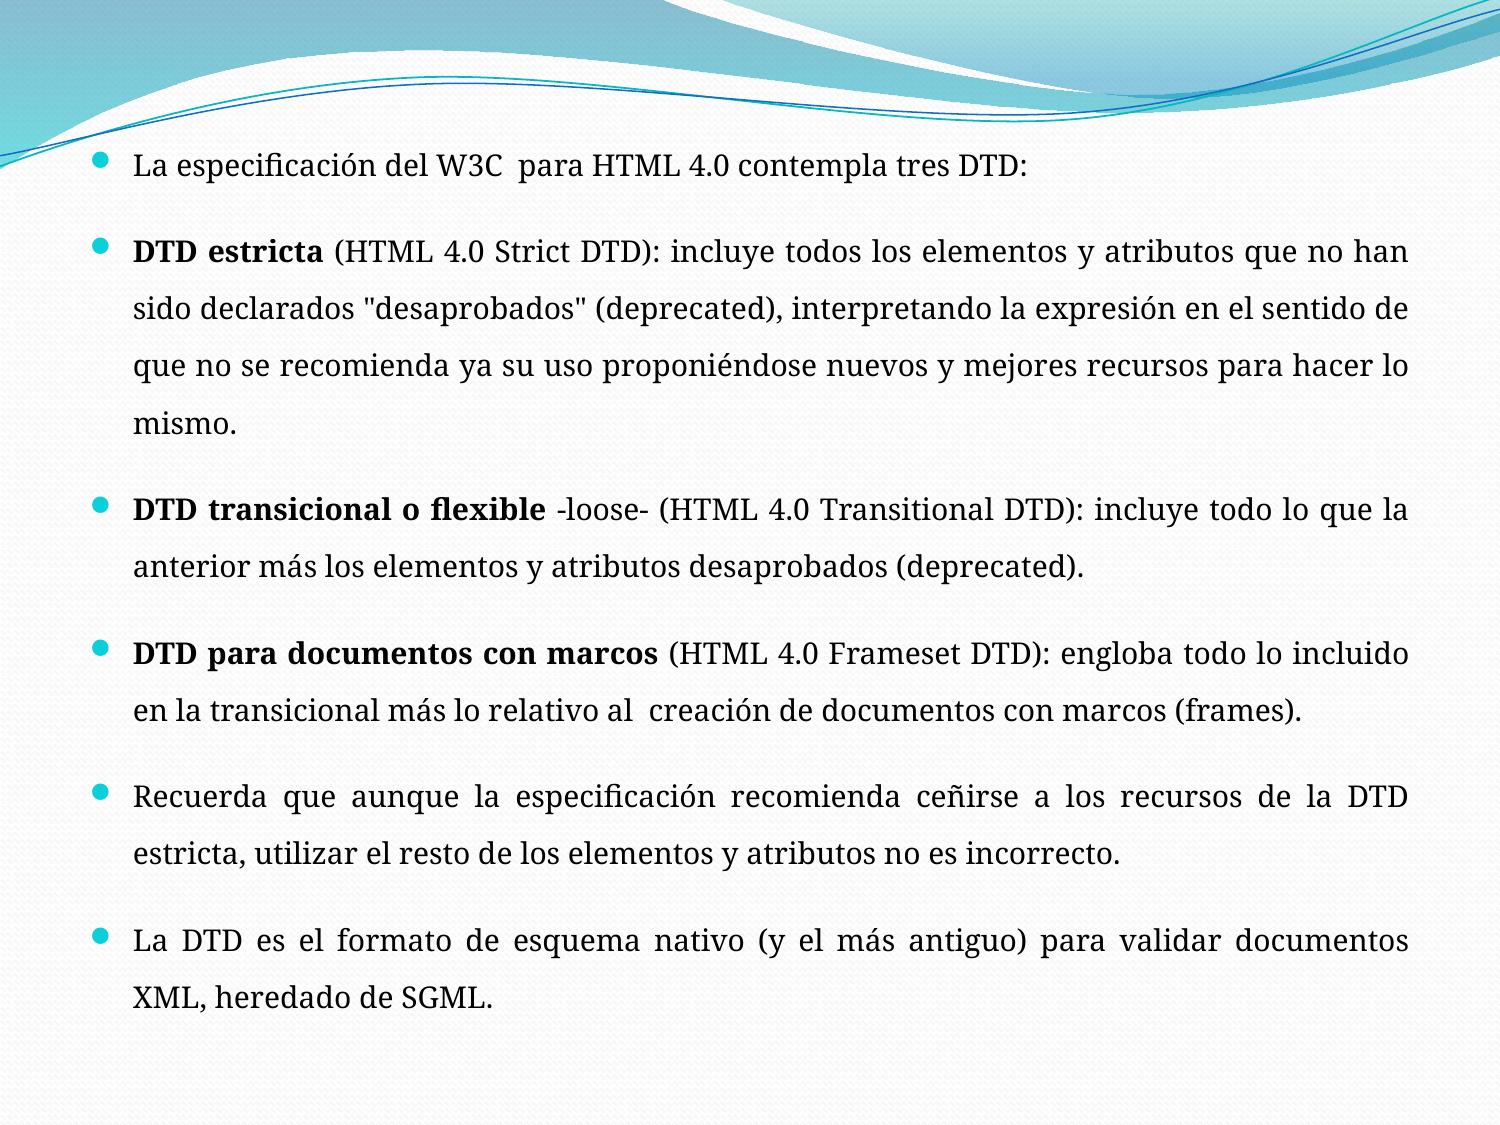

# La especificación del W3C para HTML 4.0 contempla tres DTD:
DTD estricta (HTML 4.0 Strict DTD): incluye todos los elementos y atributos que no han sido declarados "desaprobados" (deprecated), interpretando la expresión en el sentido de que no se recomienda ya su uso proponiéndose nuevos y mejores recursos para hacer lo mismo.
DTD transicional o flexible -loose- (HTML 4.0 Transitional DTD): incluye todo lo que la anterior más los elementos y atributos desaprobados (deprecated).
DTD para documentos con marcos (HTML 4.0 Frameset DTD): engloba todo lo incluido en la transicional más lo relativo al creación de documentos con marcos (frames).
Recuerda que aunque la especificación recomienda ceñirse a los recursos de la DTD estricta, utilizar el resto de los elementos y atributos no es incorrecto.
La DTD es el formato de esquema nativo (y el más antiguo) para validar documentos XML, heredado de SGML.